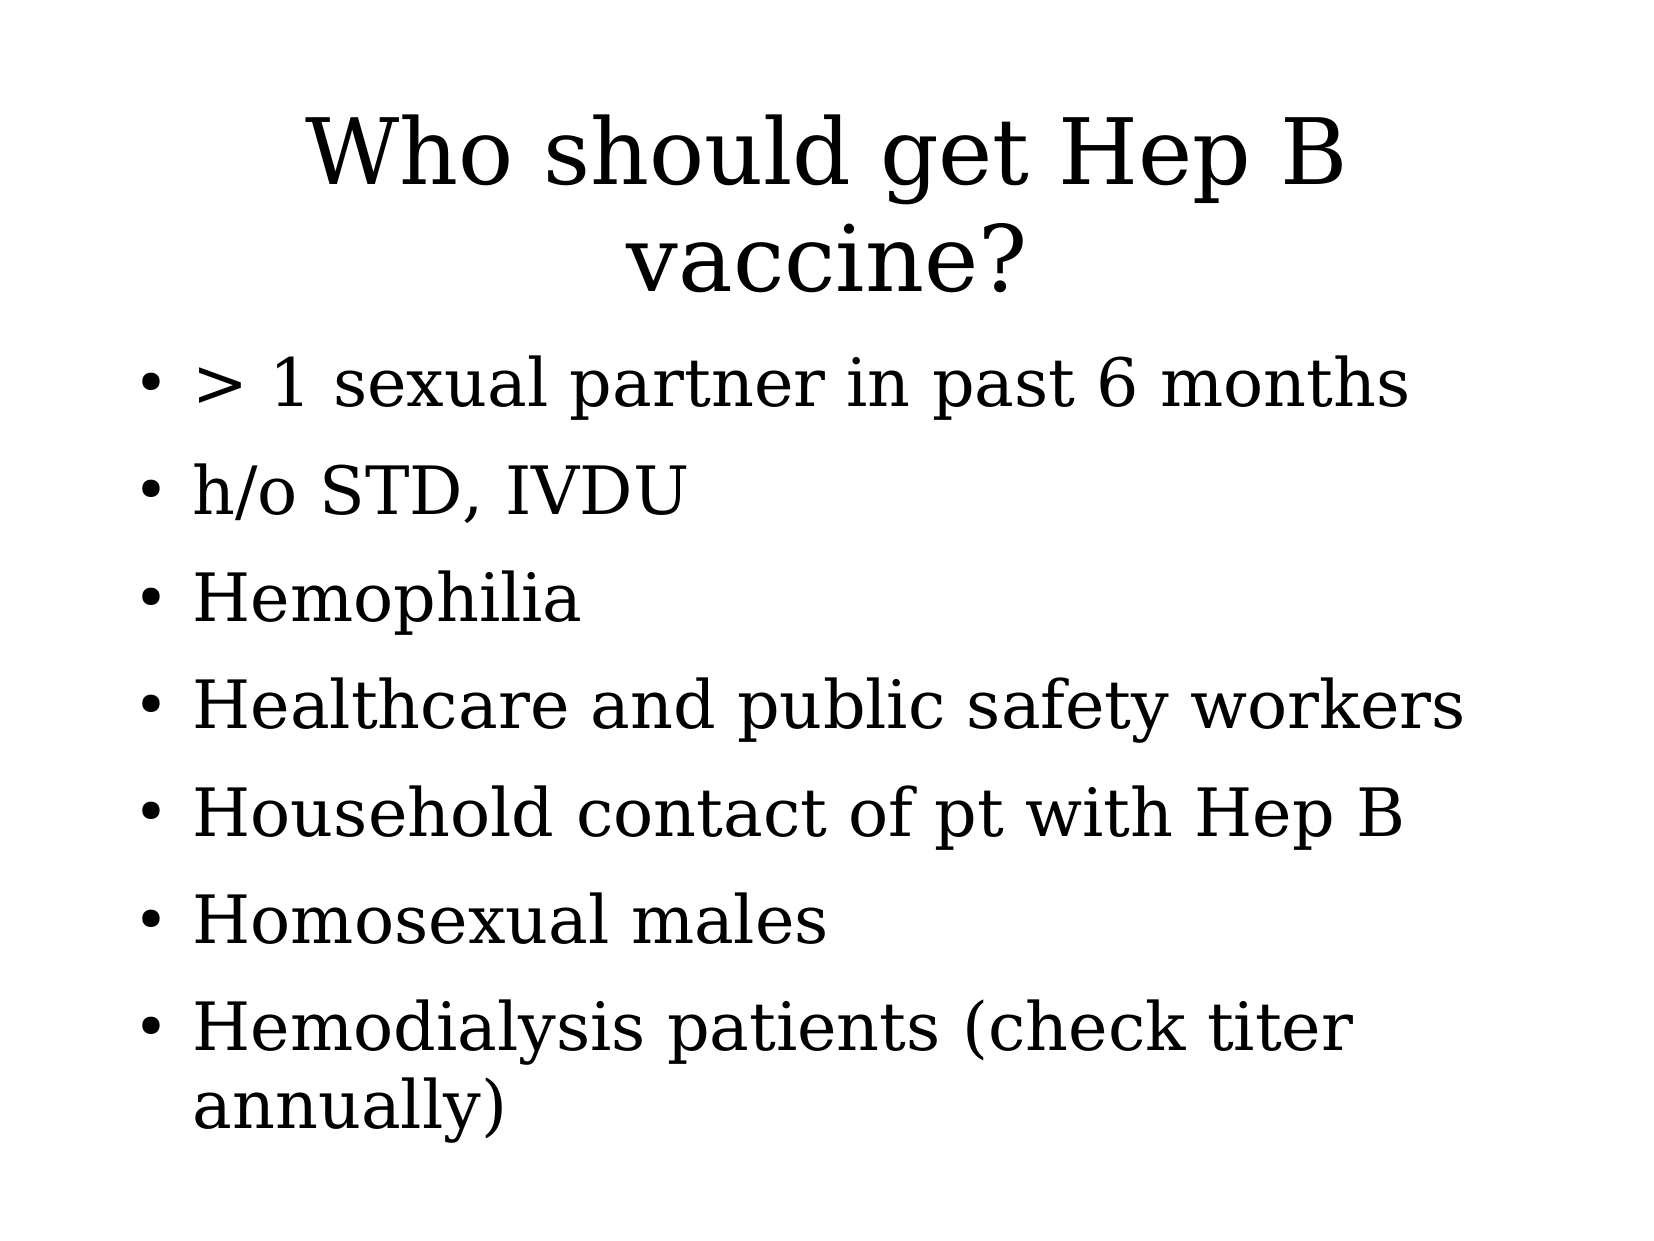

# Who should get Hep B vaccine?
> 1 sexual partner in past 6 months
h/o STD, IVDU
Hemophilia
Healthcare and public safety workers
Household contact of pt with Hep B
Homosexual males
Hemodialysis patients (check titer annually)